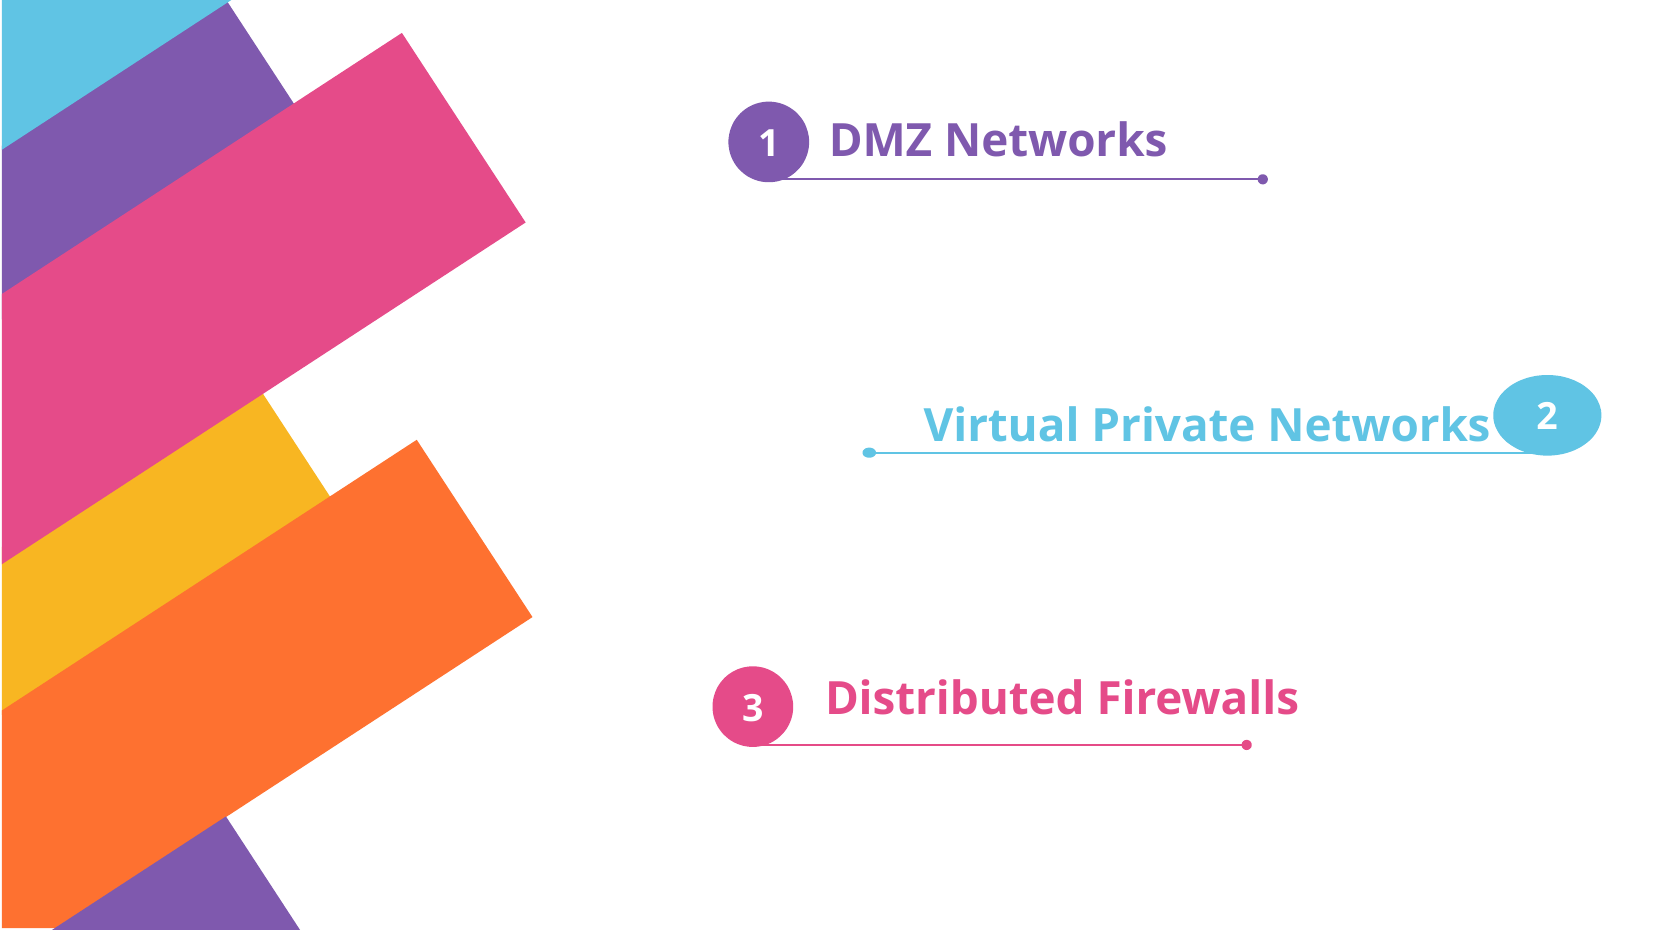

# DMZ Networks
1
Virtual Private Networks
2
Distributed Firewalls
3